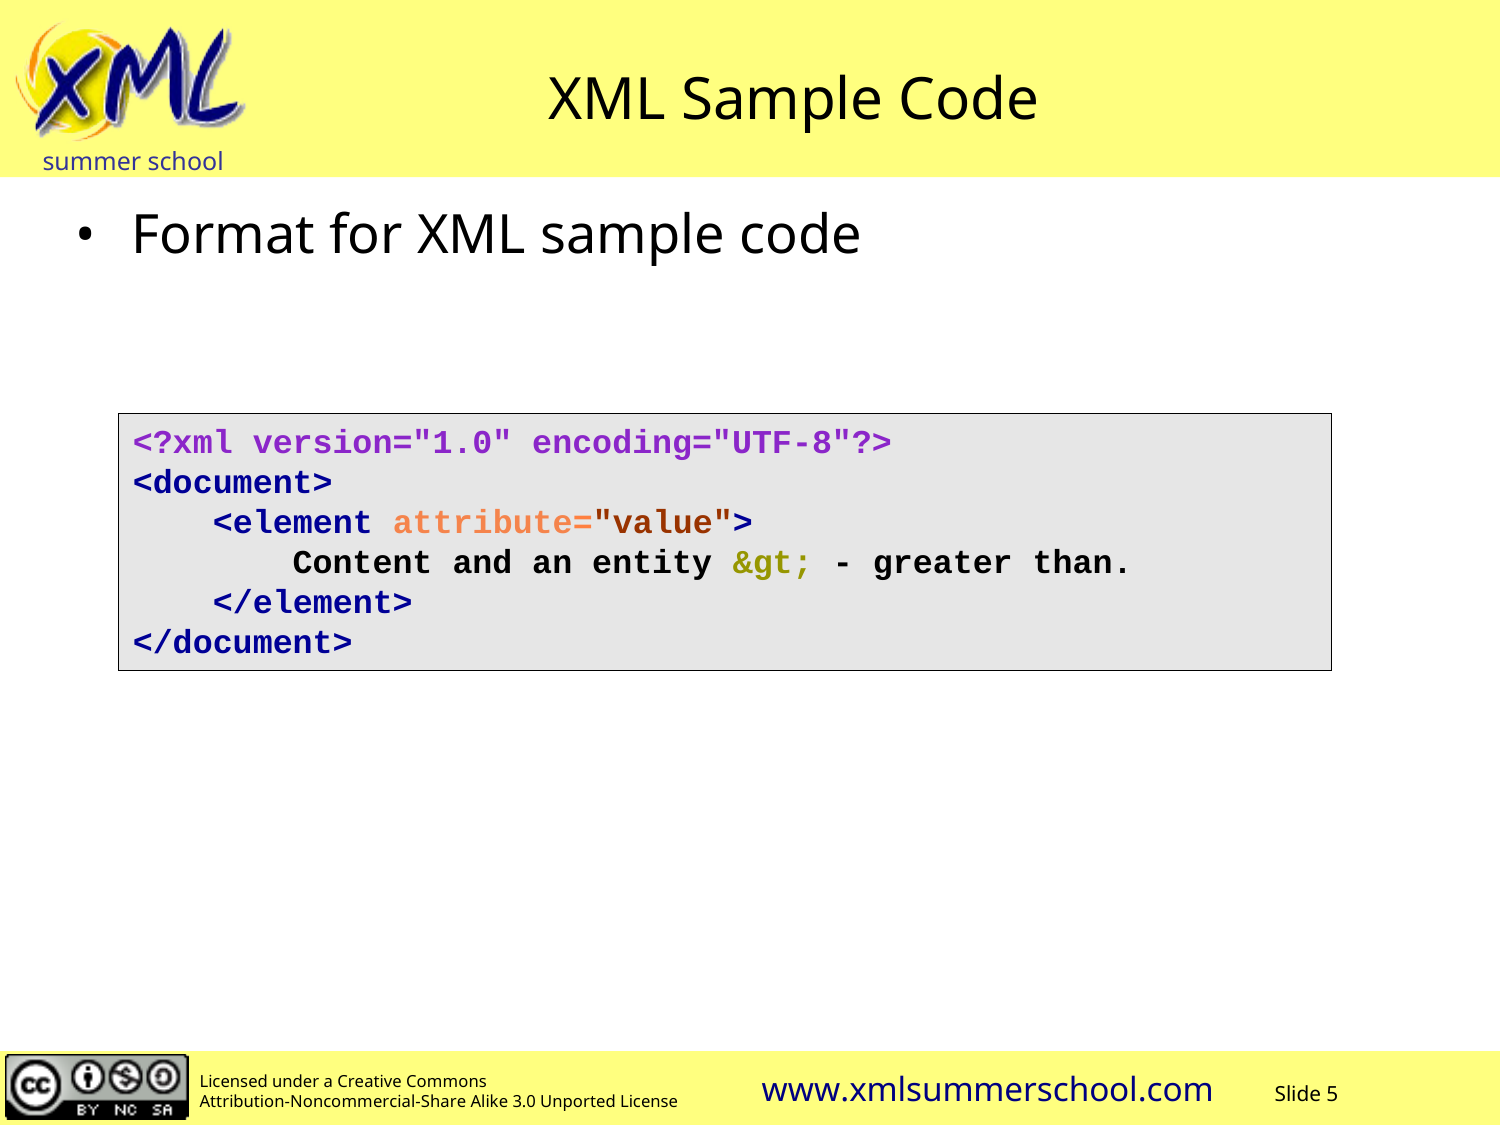

# XML Sample Code
Format for XML sample code
<?xml version="1.0" encoding="UTF-8"?>
<document>
 <element attribute="value">
 Content and an entity &gt; - greater than.
 </element>
</document>